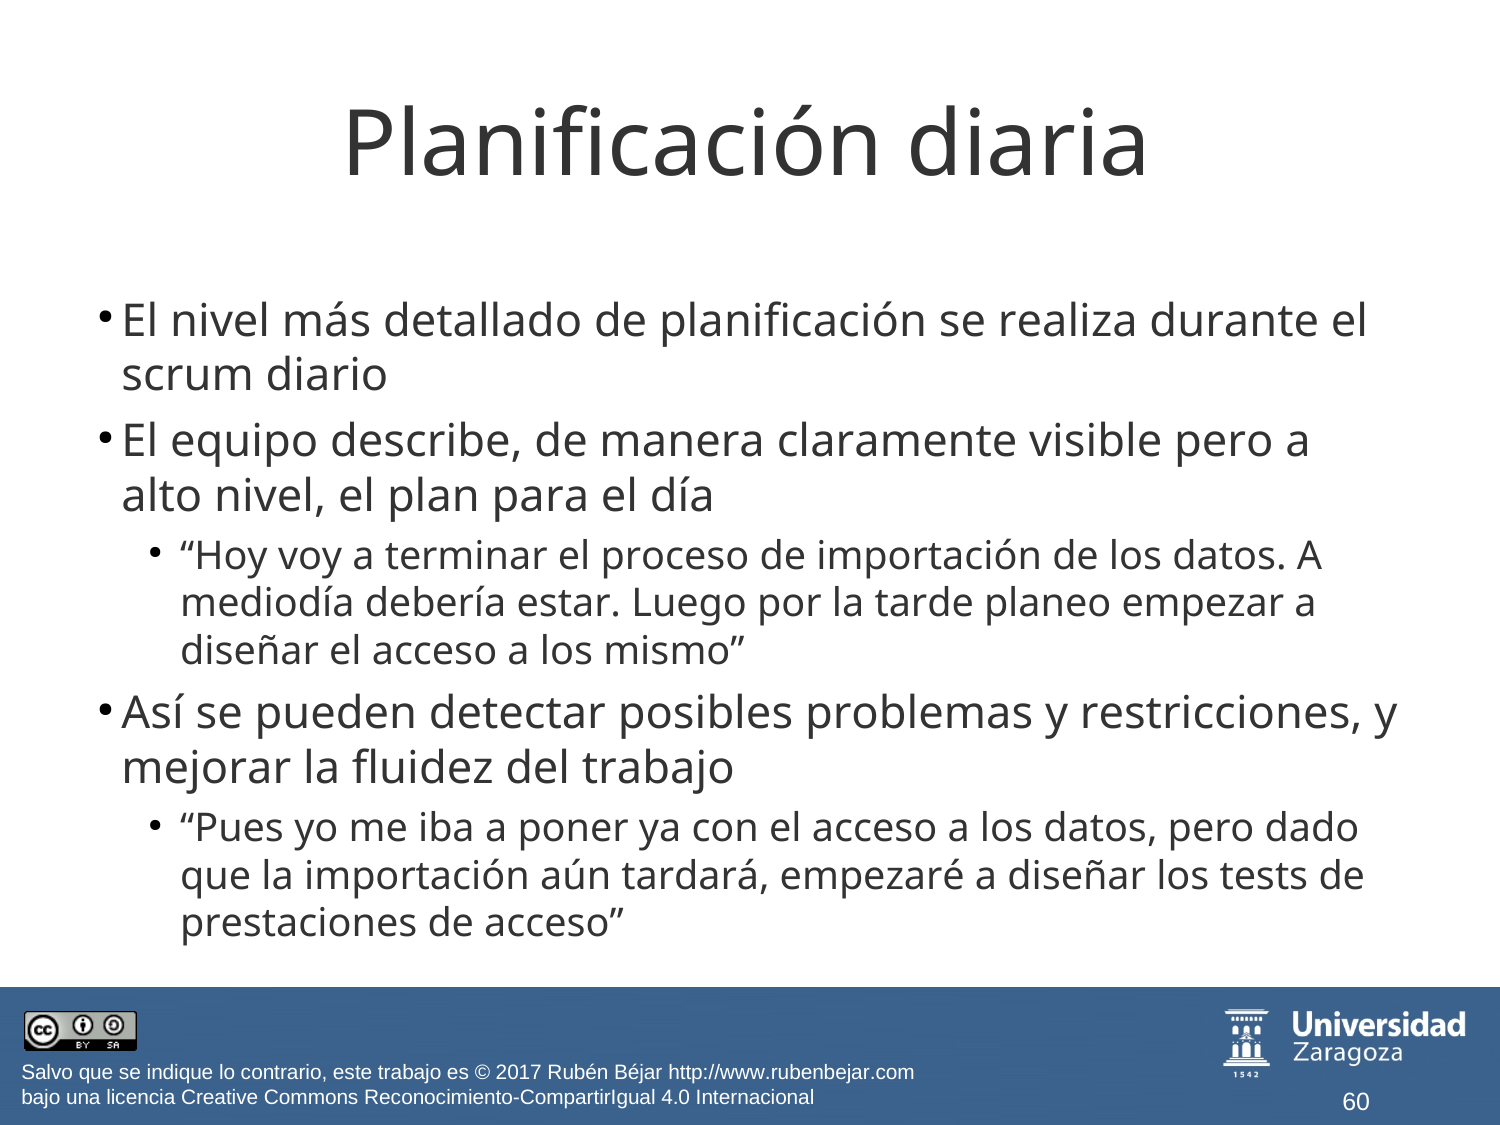

# Planificación diaria
El nivel más detallado de planificación se realiza durante el scrum diario
El equipo describe, de manera claramente visible pero a alto nivel, el plan para el día
“Hoy voy a terminar el proceso de importación de los datos. A mediodía debería estar. Luego por la tarde planeo empezar a diseñar el acceso a los mismo”
Así se pueden detectar posibles problemas y restricciones, y mejorar la fluidez del trabajo
“Pues yo me iba a poner ya con el acceso a los datos, pero dado que la importación aún tardará, empezaré a diseñar los tests de prestaciones de acceso”